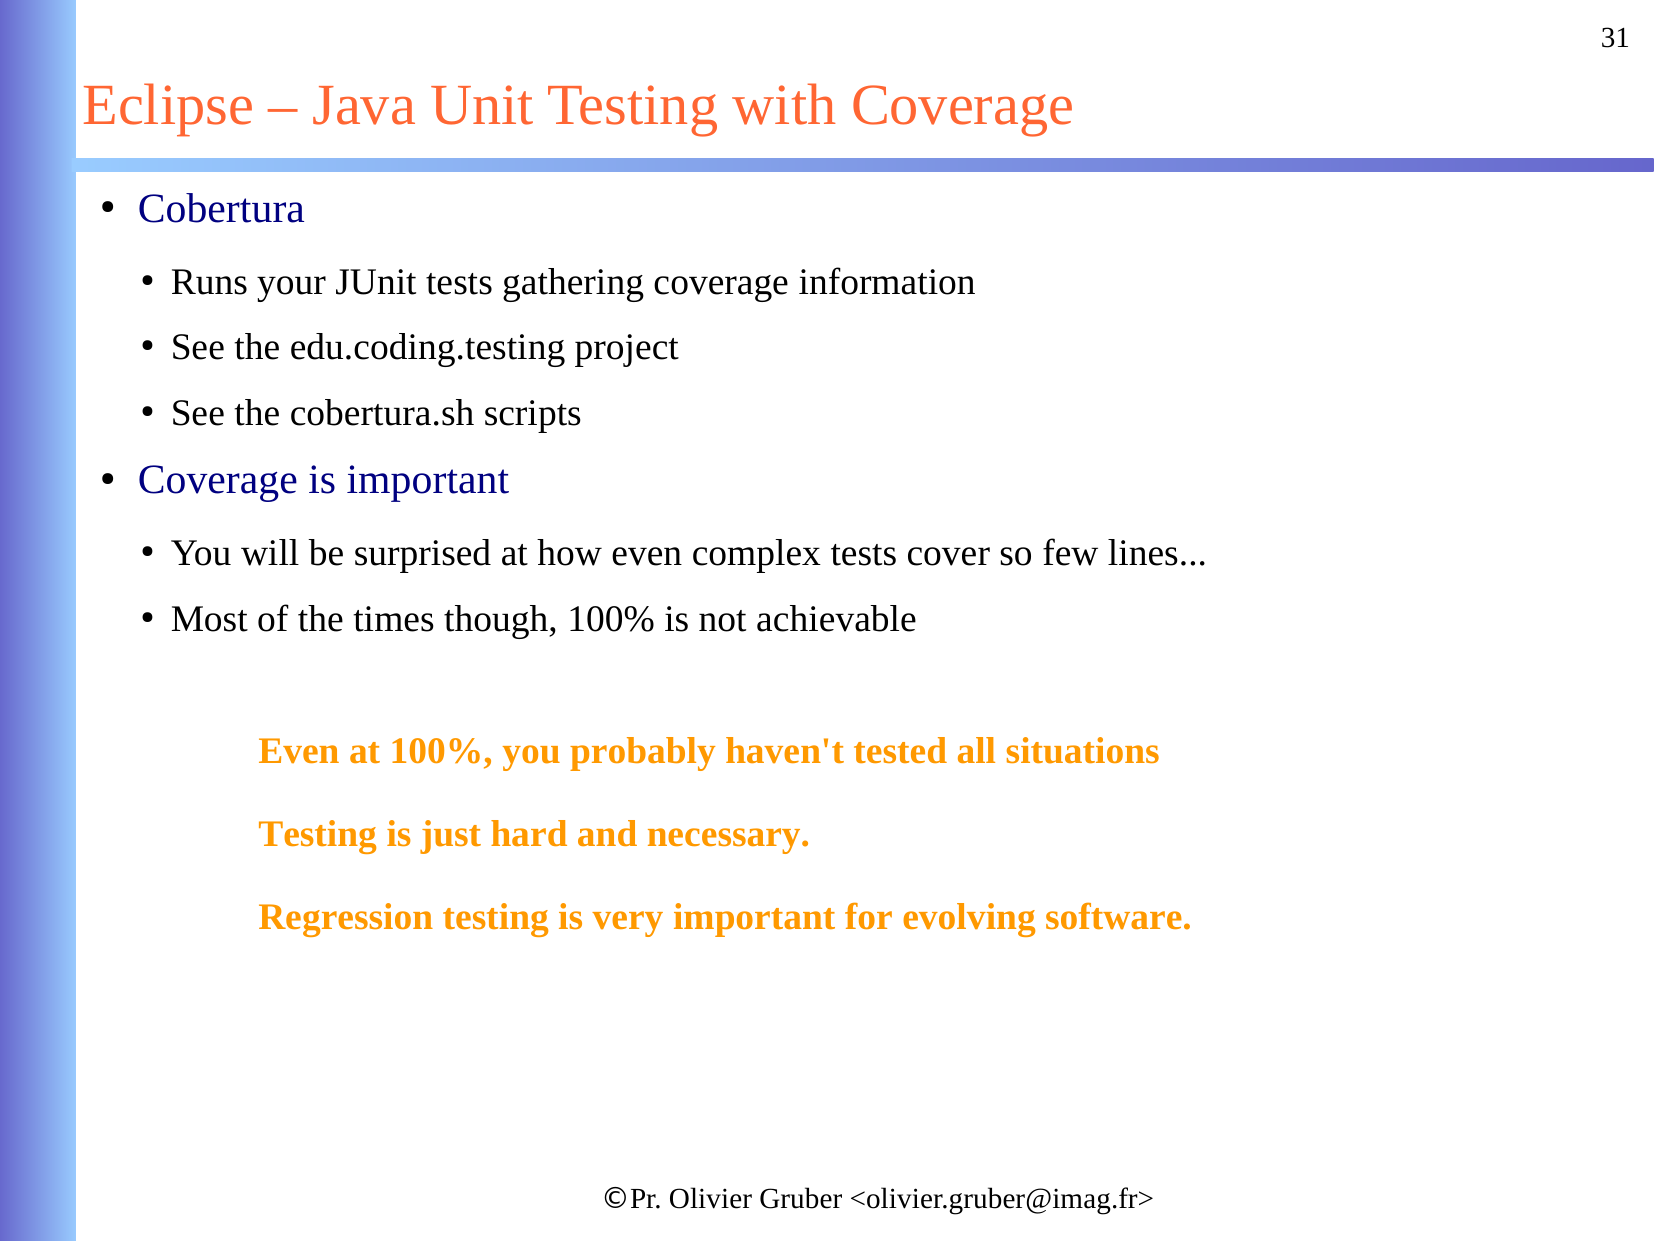

31
# Eclipse – Java Unit Testing with Coverage
Cobertura
Runs your JUnit tests gathering coverage information
See the edu.coding.testing project
See the cobertura.sh scripts
Coverage is important
You will be surprised at how even complex tests cover so few lines...
Most of the times though, 100% is not achievable
Even at 100%, you probably haven't tested all situations
Testing is just hard and necessary.
Regression testing is very important for evolving software.